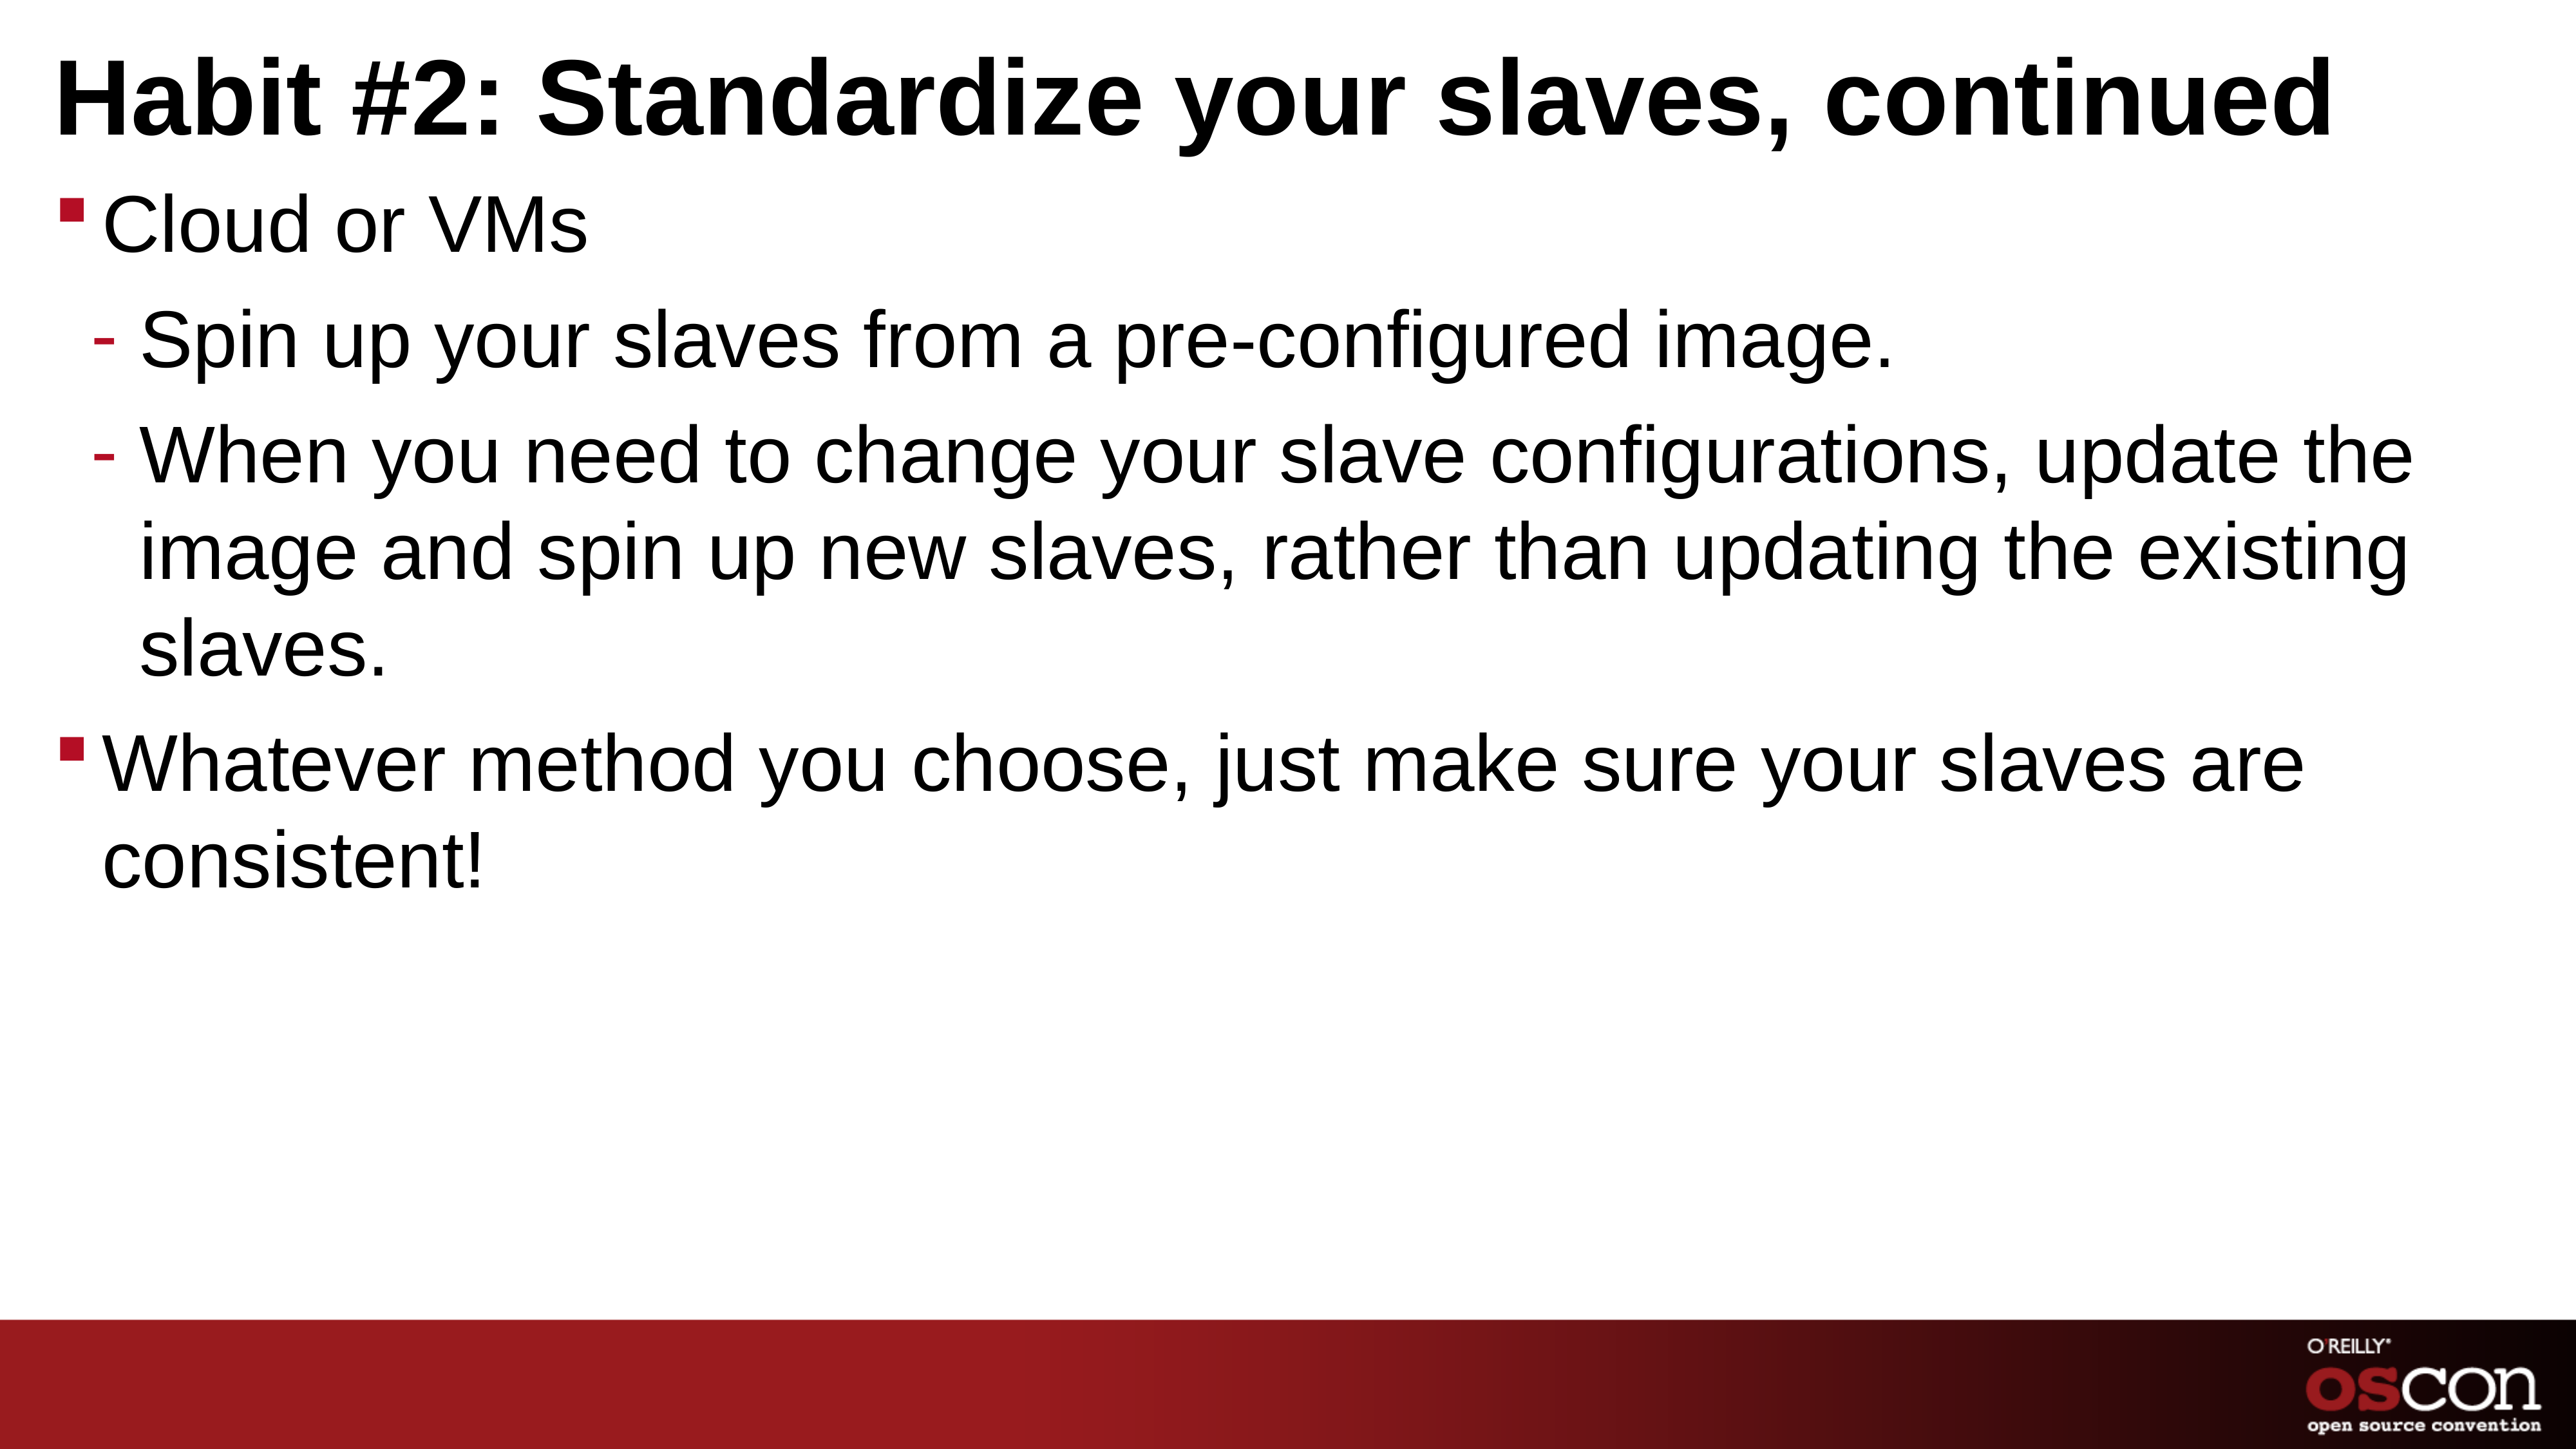

# Habit #2: Standardize your slaves, continued
Cloud or VMs
Spin up your slaves from a pre-configured image.
When you need to change your slave configurations, update the image and spin up new slaves, rather than updating the existing slaves.
Whatever method you choose, just make sure your slaves are consistent!